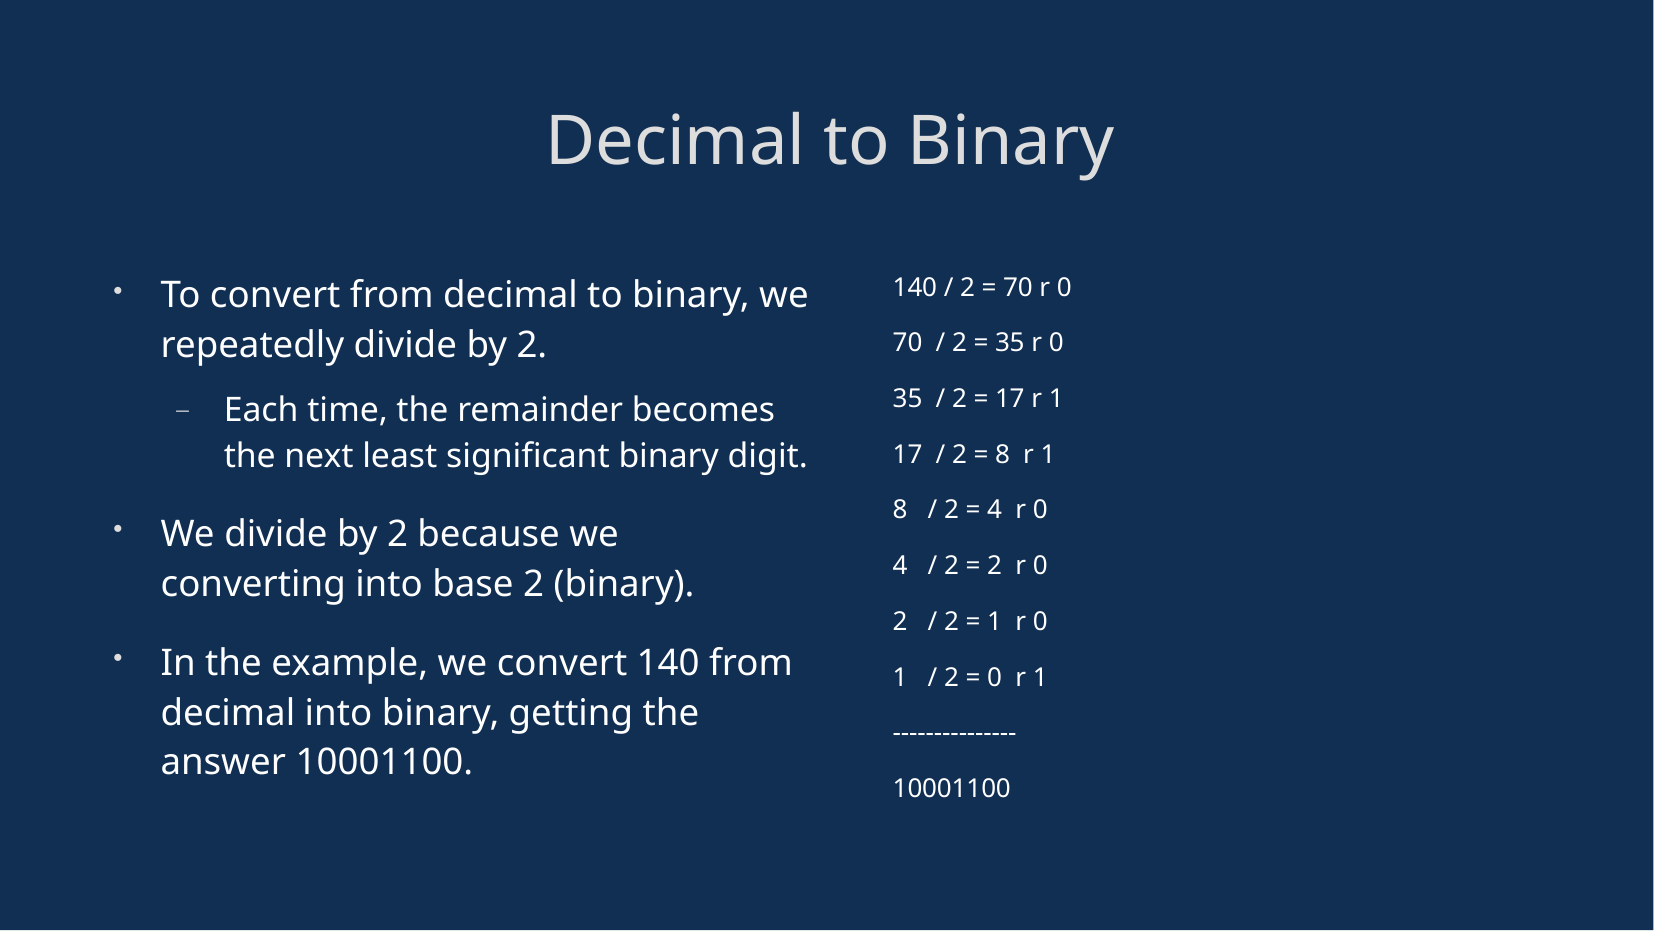

# Decimal to Binary
To convert from decimal to binary, we repeatedly divide by 2.
Each time, the remainder becomes the next least significant binary digit.
We divide by 2 because we converting into base 2 (binary).
In the example, we convert 140 from decimal into binary, getting the answer 10001100.
140 / 2 = 70 r 0
70 / 2 = 35 r 0
35 / 2 = 17 r 1
17 / 2 = 8 r 1
8 / 2 = 4 r 0
4 / 2 = 2 r 0
2 / 2 = 1 r 0
1 / 2 = 0 r 1
---------------
10001100